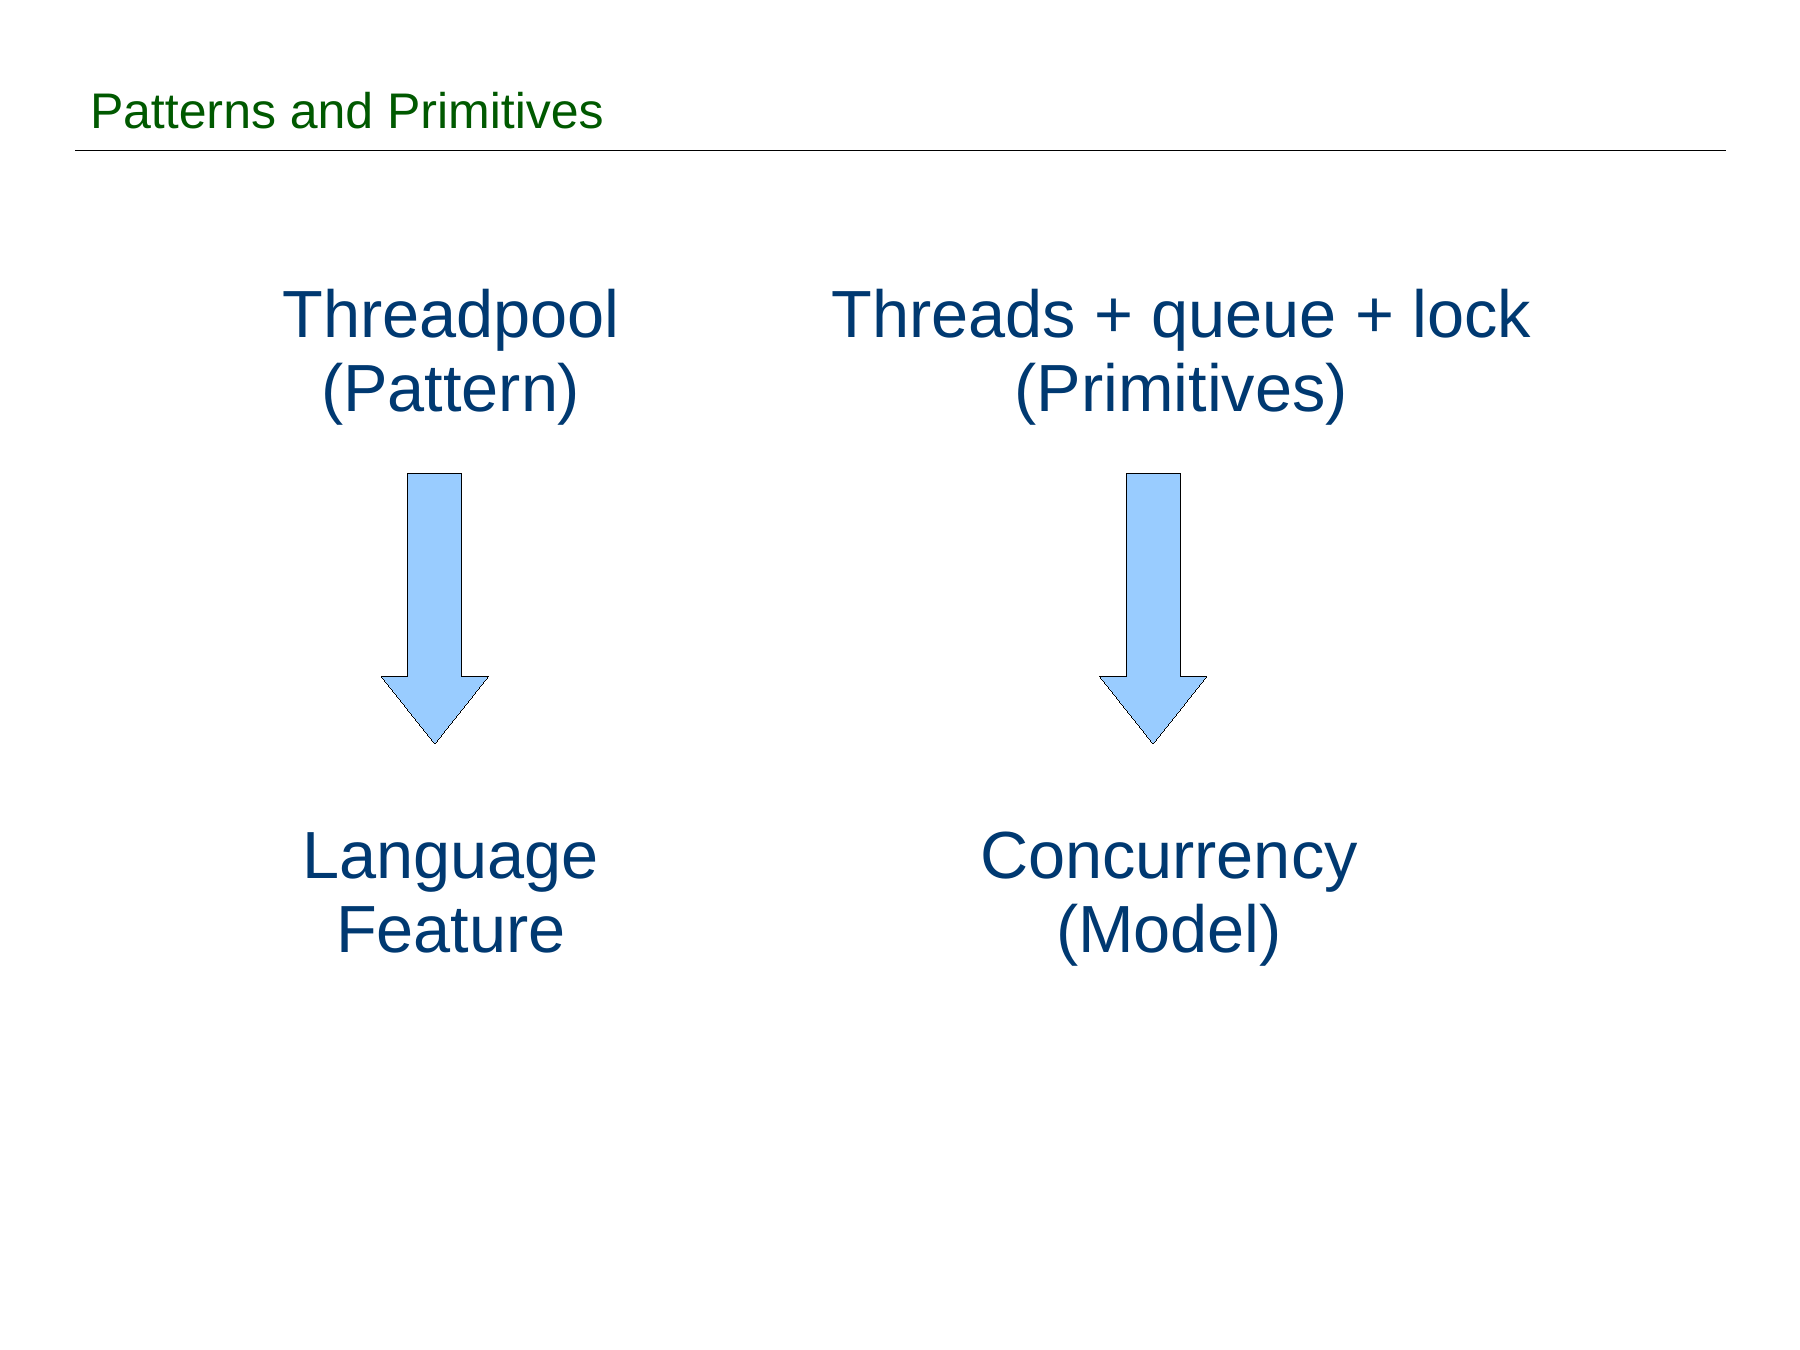

# Patterns and Primitives
Threadpool (Pattern)
Threads + queue + lock (Primitives)
Language Feature
Concurrency
(Model)